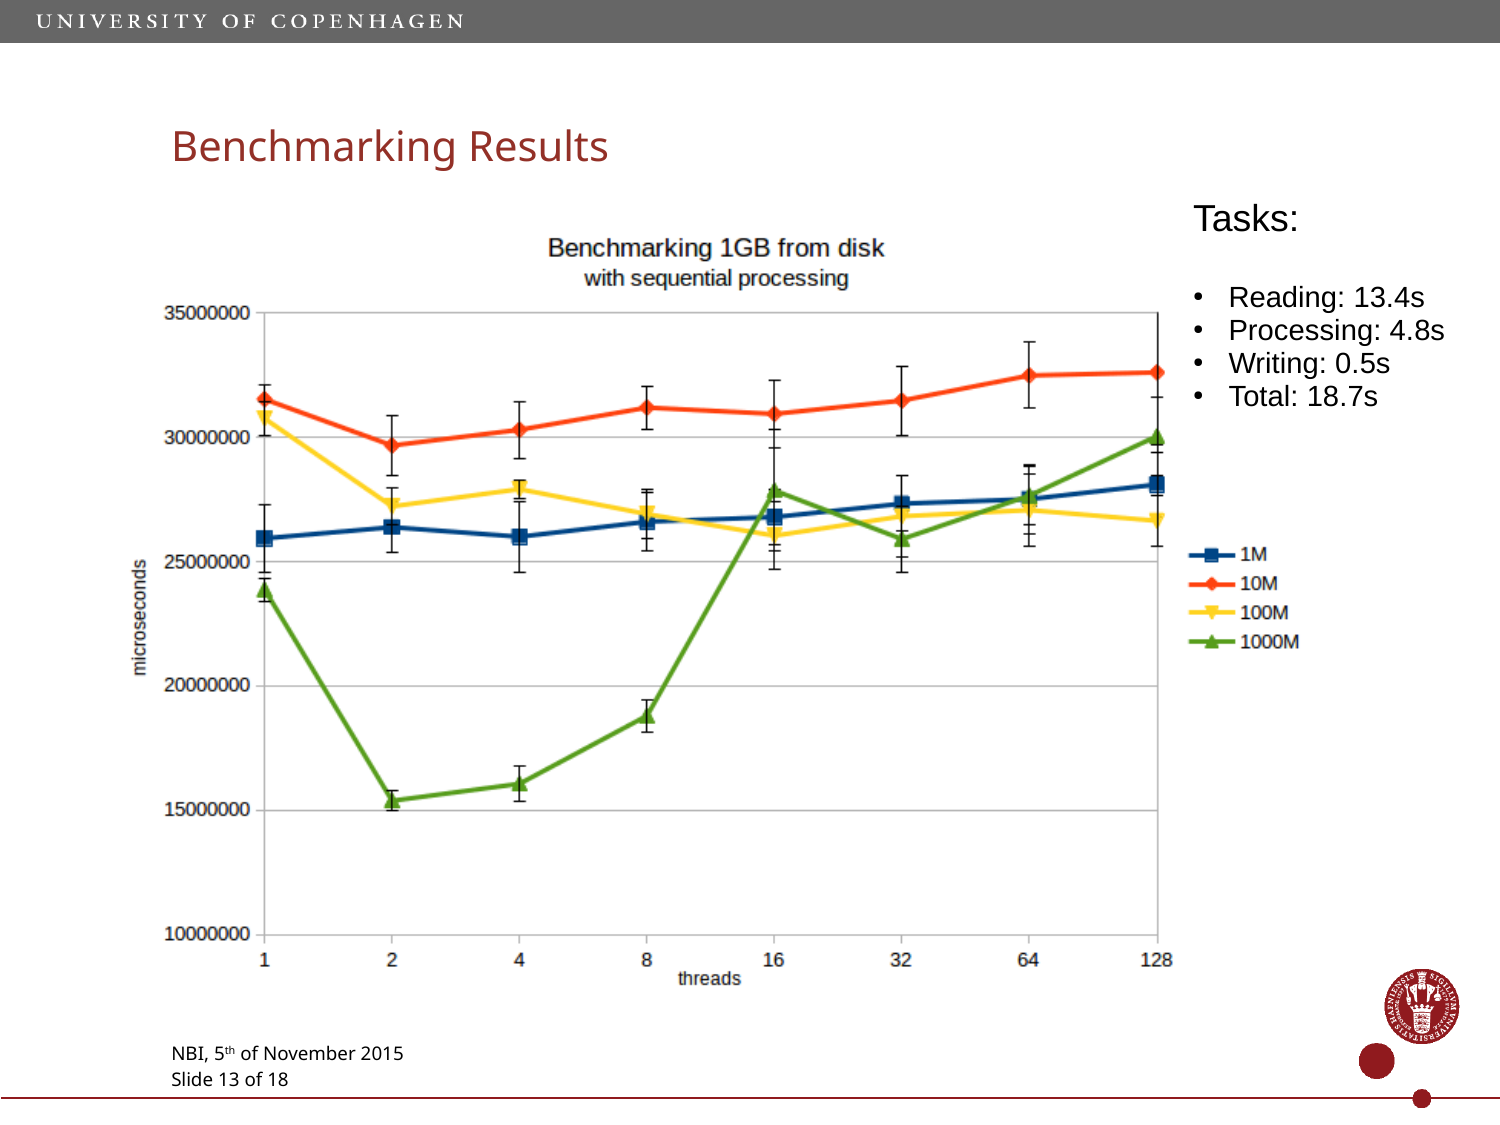

# Benchmarking Results
Tasks:
Reading: 13.4s
Processing: 4.8s
Writing: 0.5s
Total: 18.7s
NBI, 5th of November 2015
Slide of 18